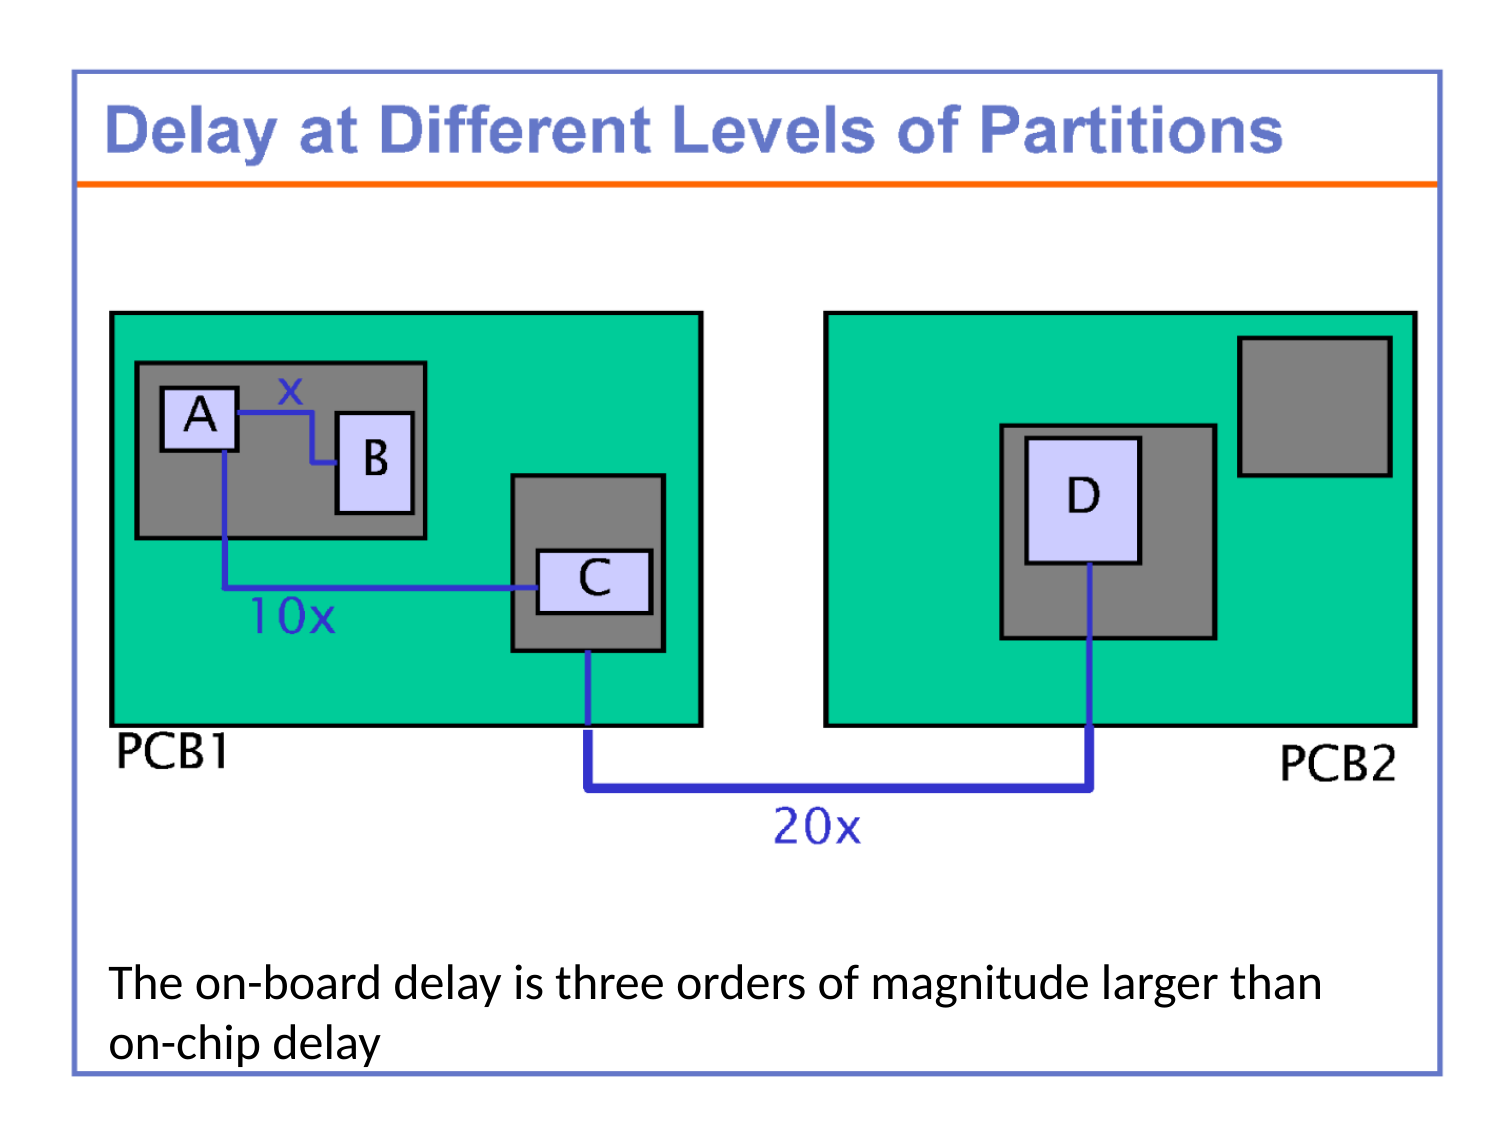

The on-board delay is three orders of magnitude larger than on-chip delay